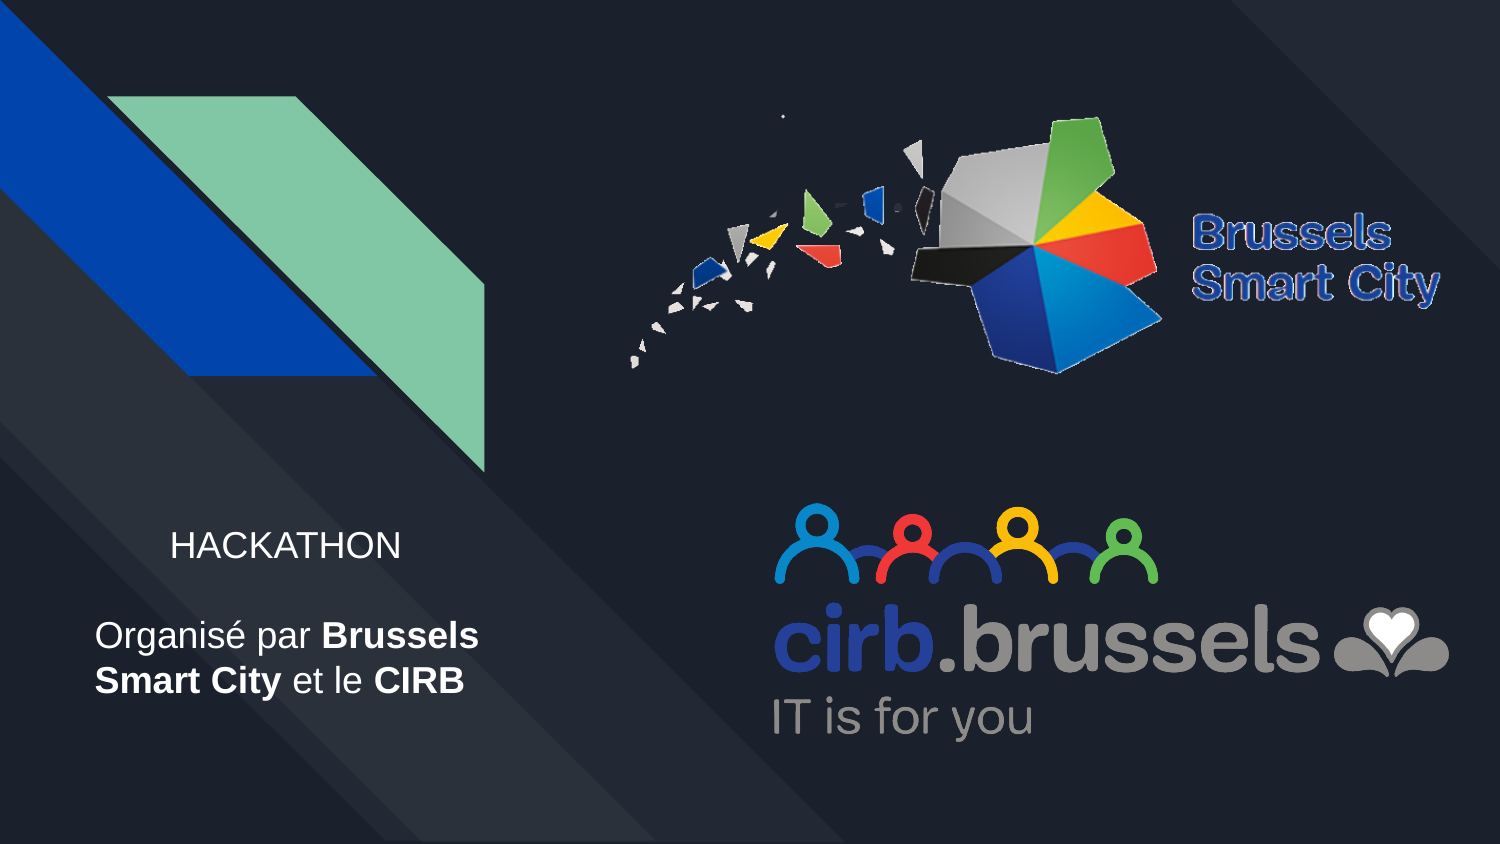

HACKATHON
Organisé par Brussels Smart City et le CIRB